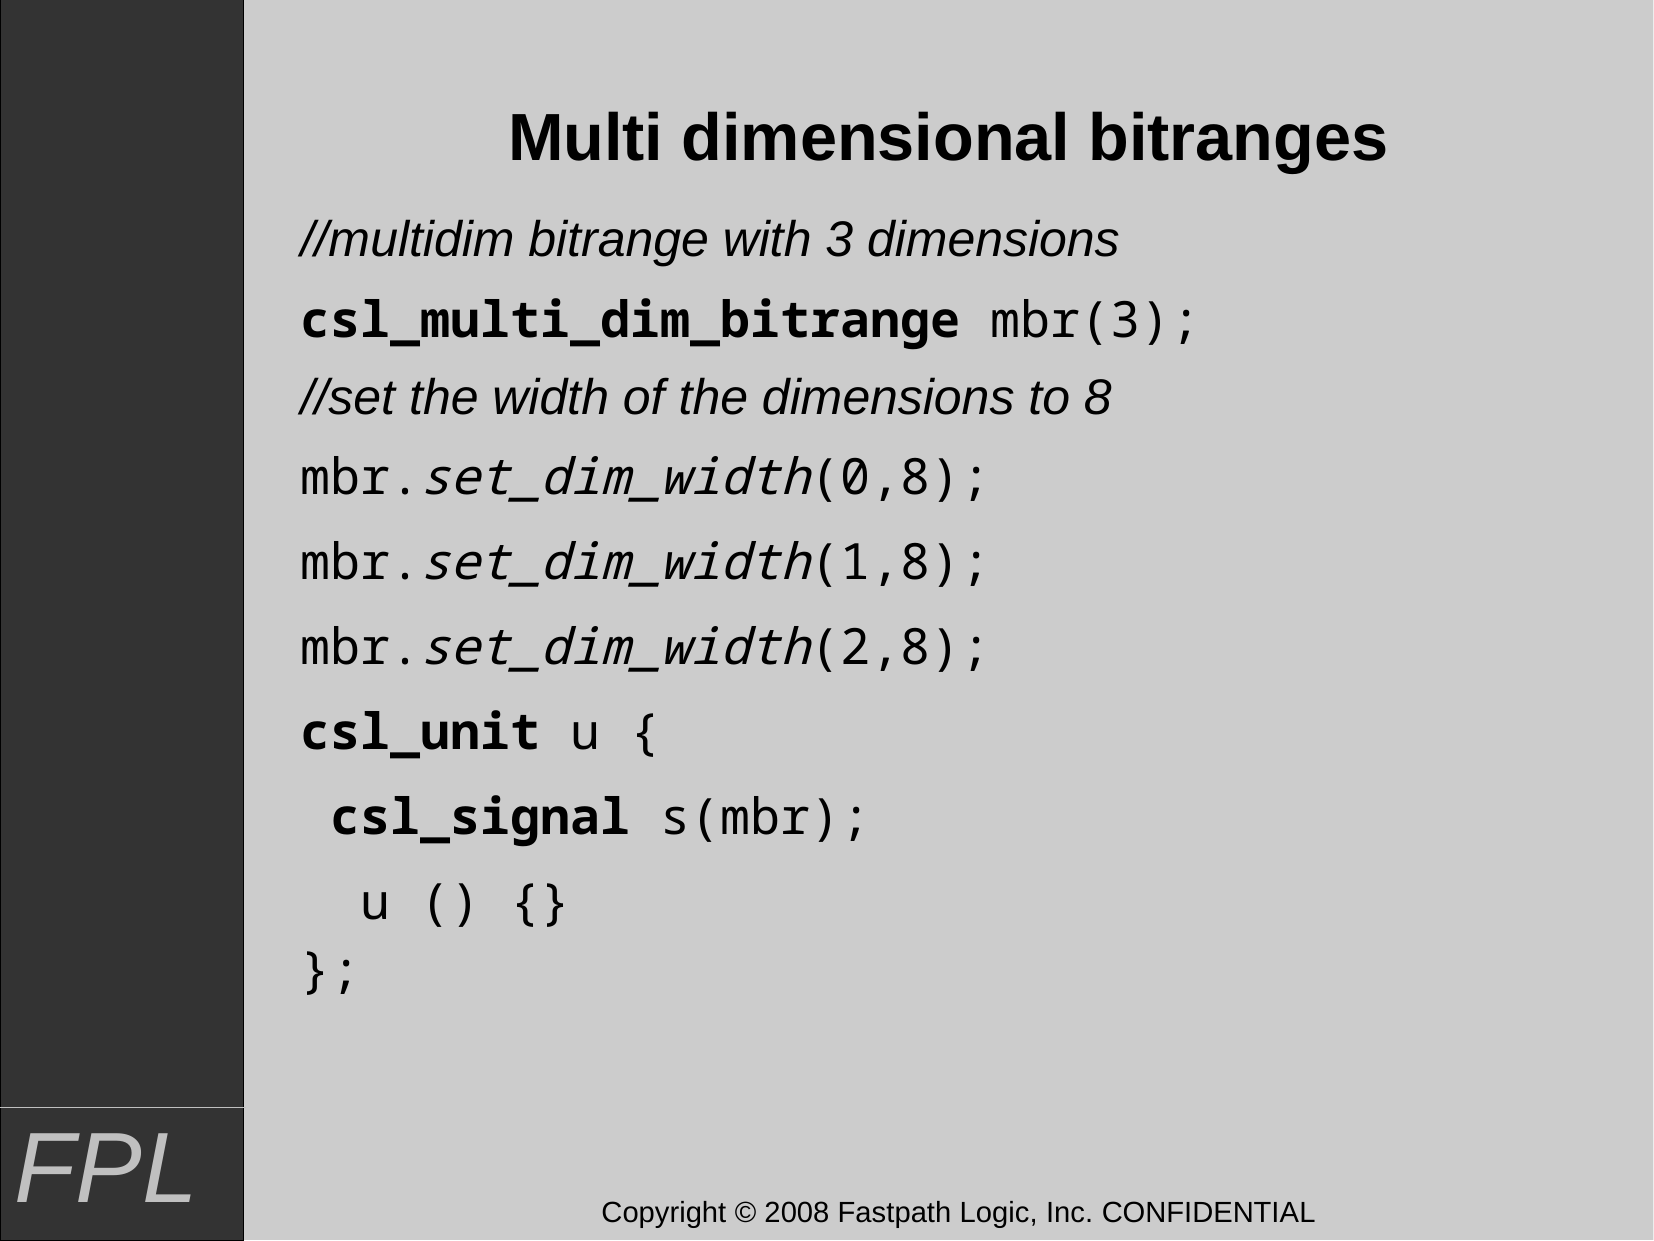

Multi dimensional bitranges
# //multidim bitrange with 3 dimensions
csl_multi_dim_bitrange mbr(3);
//set the width of the dimensions to 8
mbr.set_dim_width(0,8);
mbr.set_dim_width(1,8);
mbr.set_dim_width(2,8);
csl_unit u {
 csl_signal s(mbr);
 u () {}
};